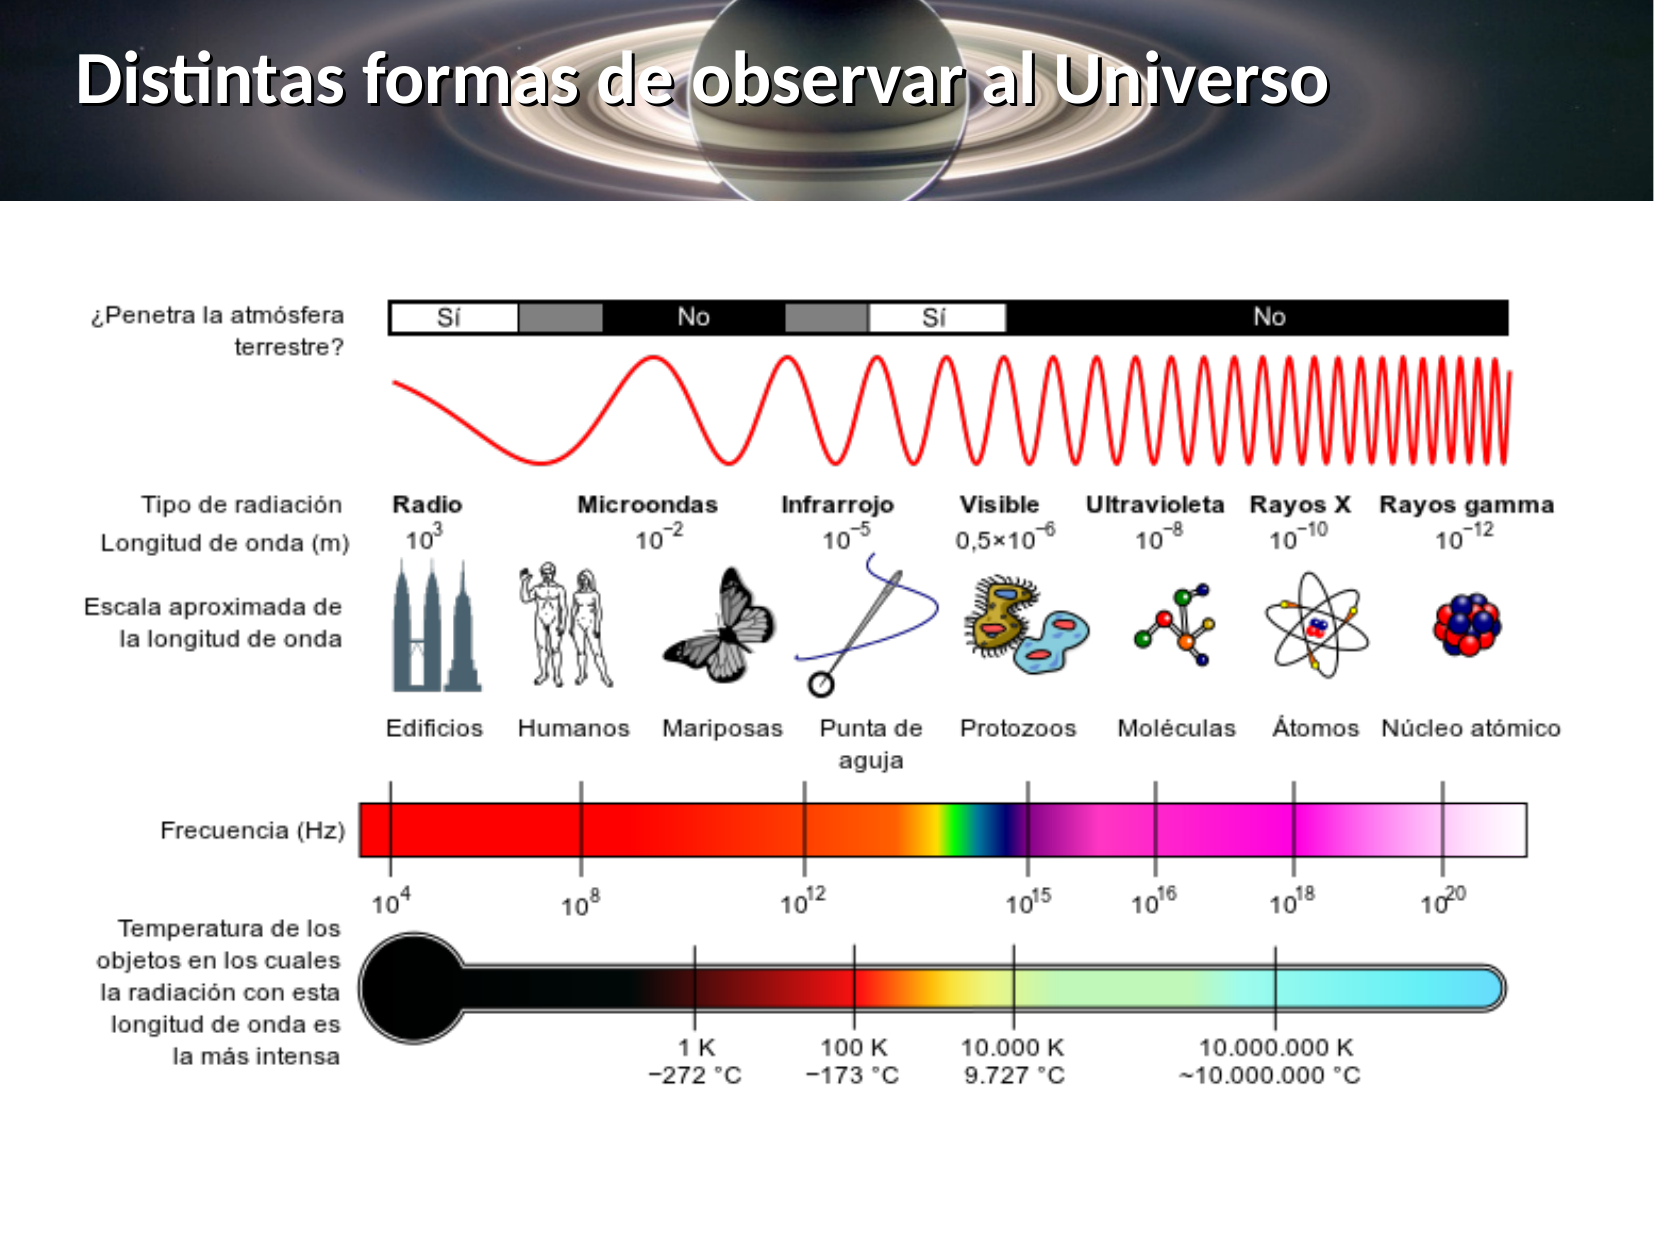

# Distintas formas de observar al Universo